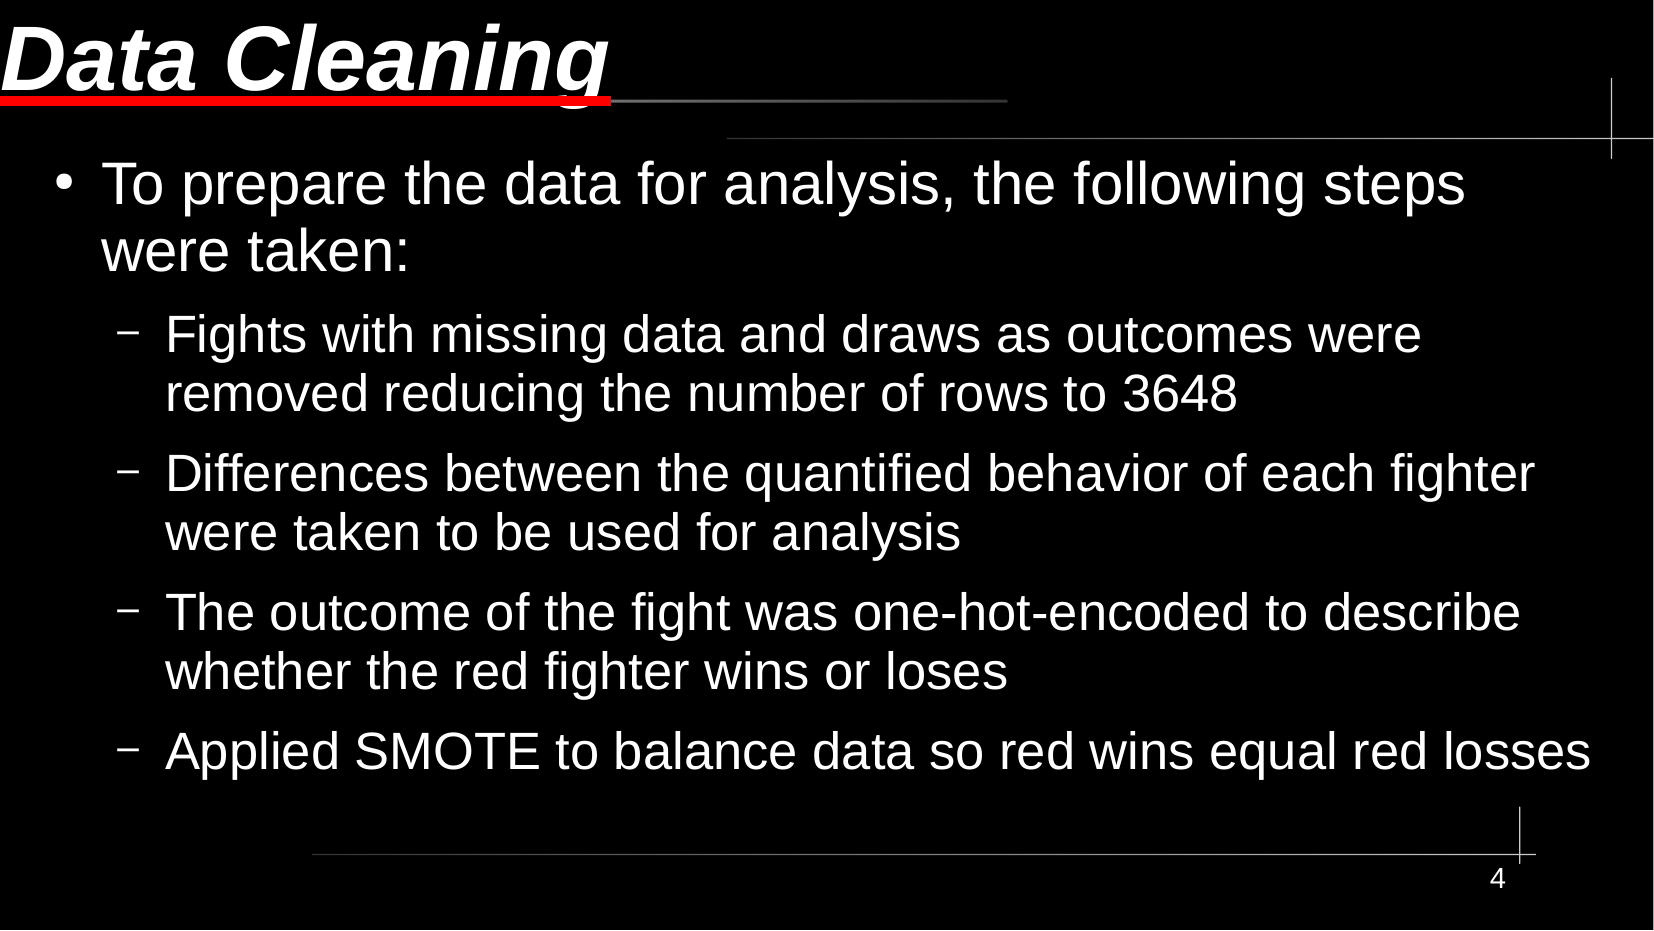

# Data Cleaning
To prepare the data for analysis, the following steps were taken:
Fights with missing data and draws as outcomes were removed reducing the number of rows to 3648
Differences between the quantified behavior of each fighter were taken to be used for analysis
The outcome of the fight was one-hot-encoded to describe whether the red fighter wins or loses
Applied SMOTE to balance data so red wins equal red losses
4